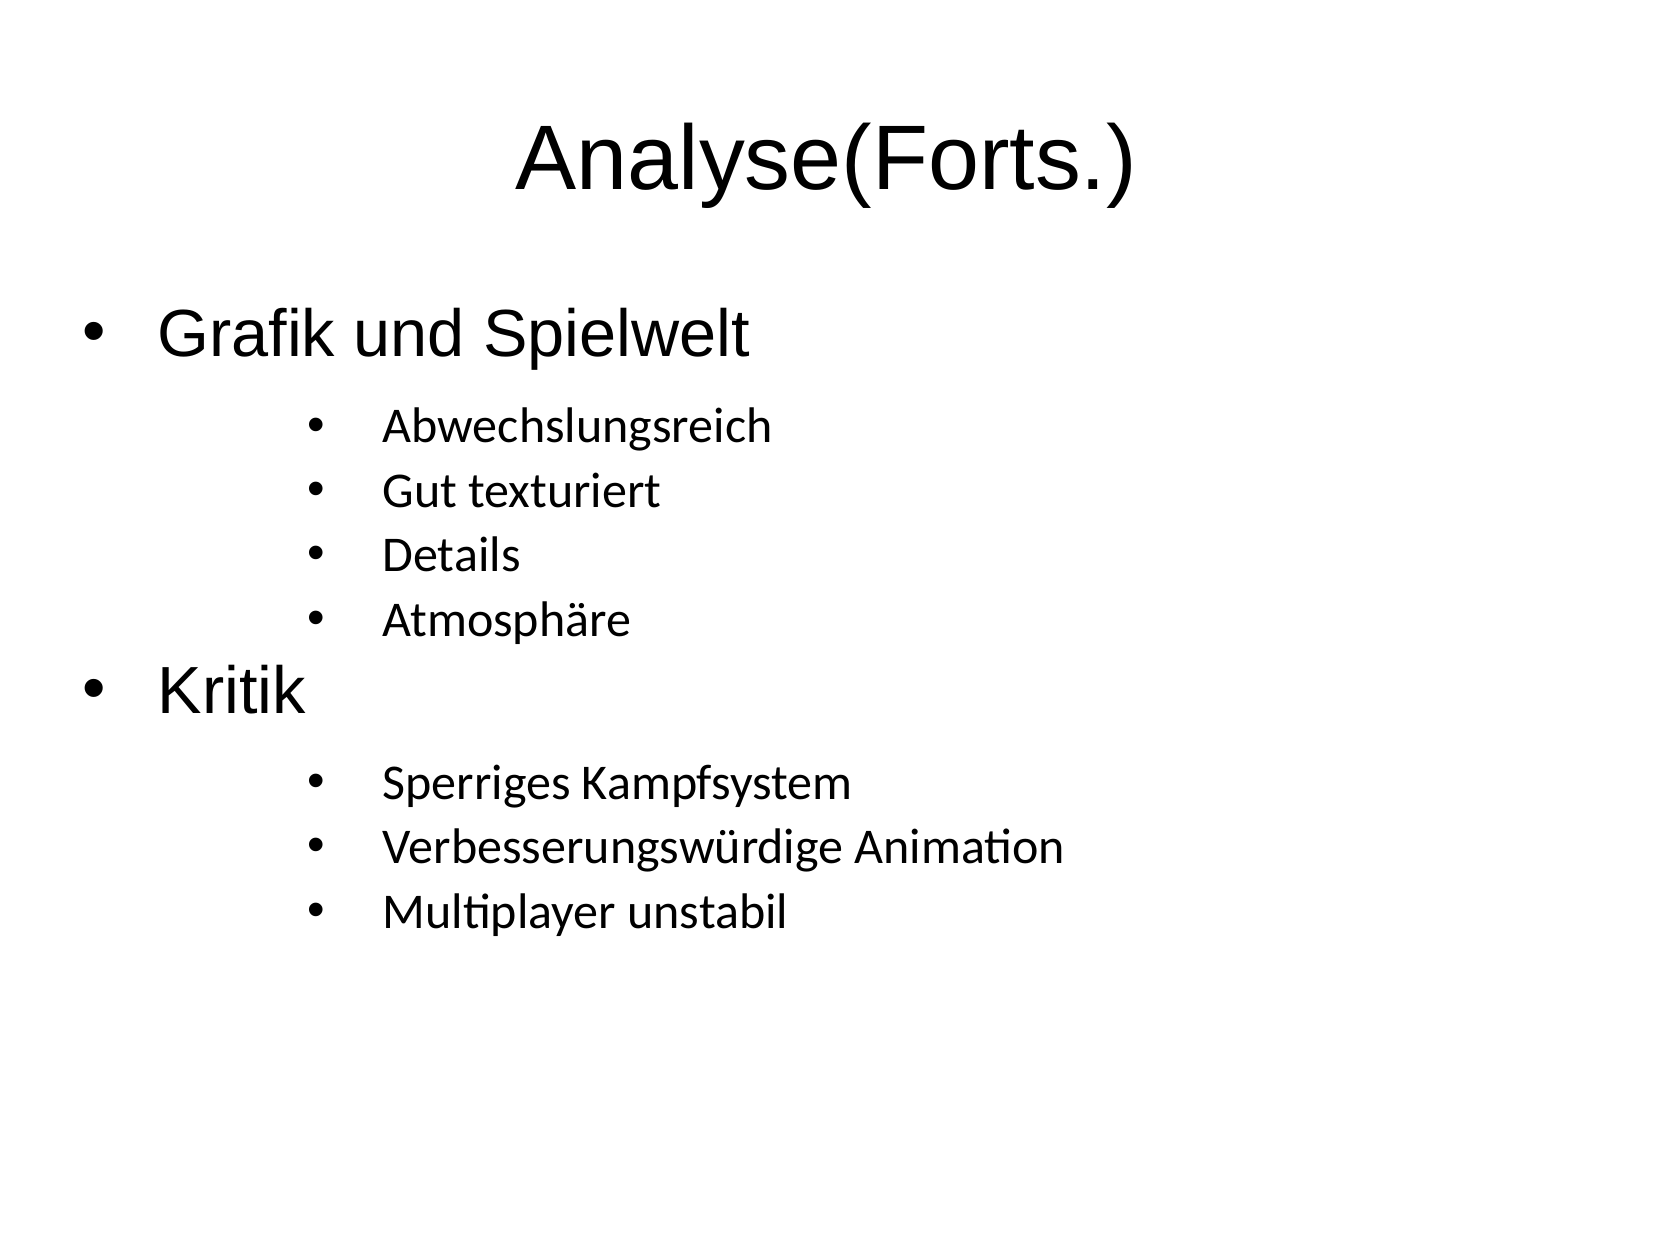

# Analyse(Forts.)
Grafik und Spielwelt
Abwechslungsreich
Gut texturiert
Details
Atmosphäre
Kritik
Sperriges Kampfsystem
Verbesserungswürdige Animation
Multiplayer unstabil